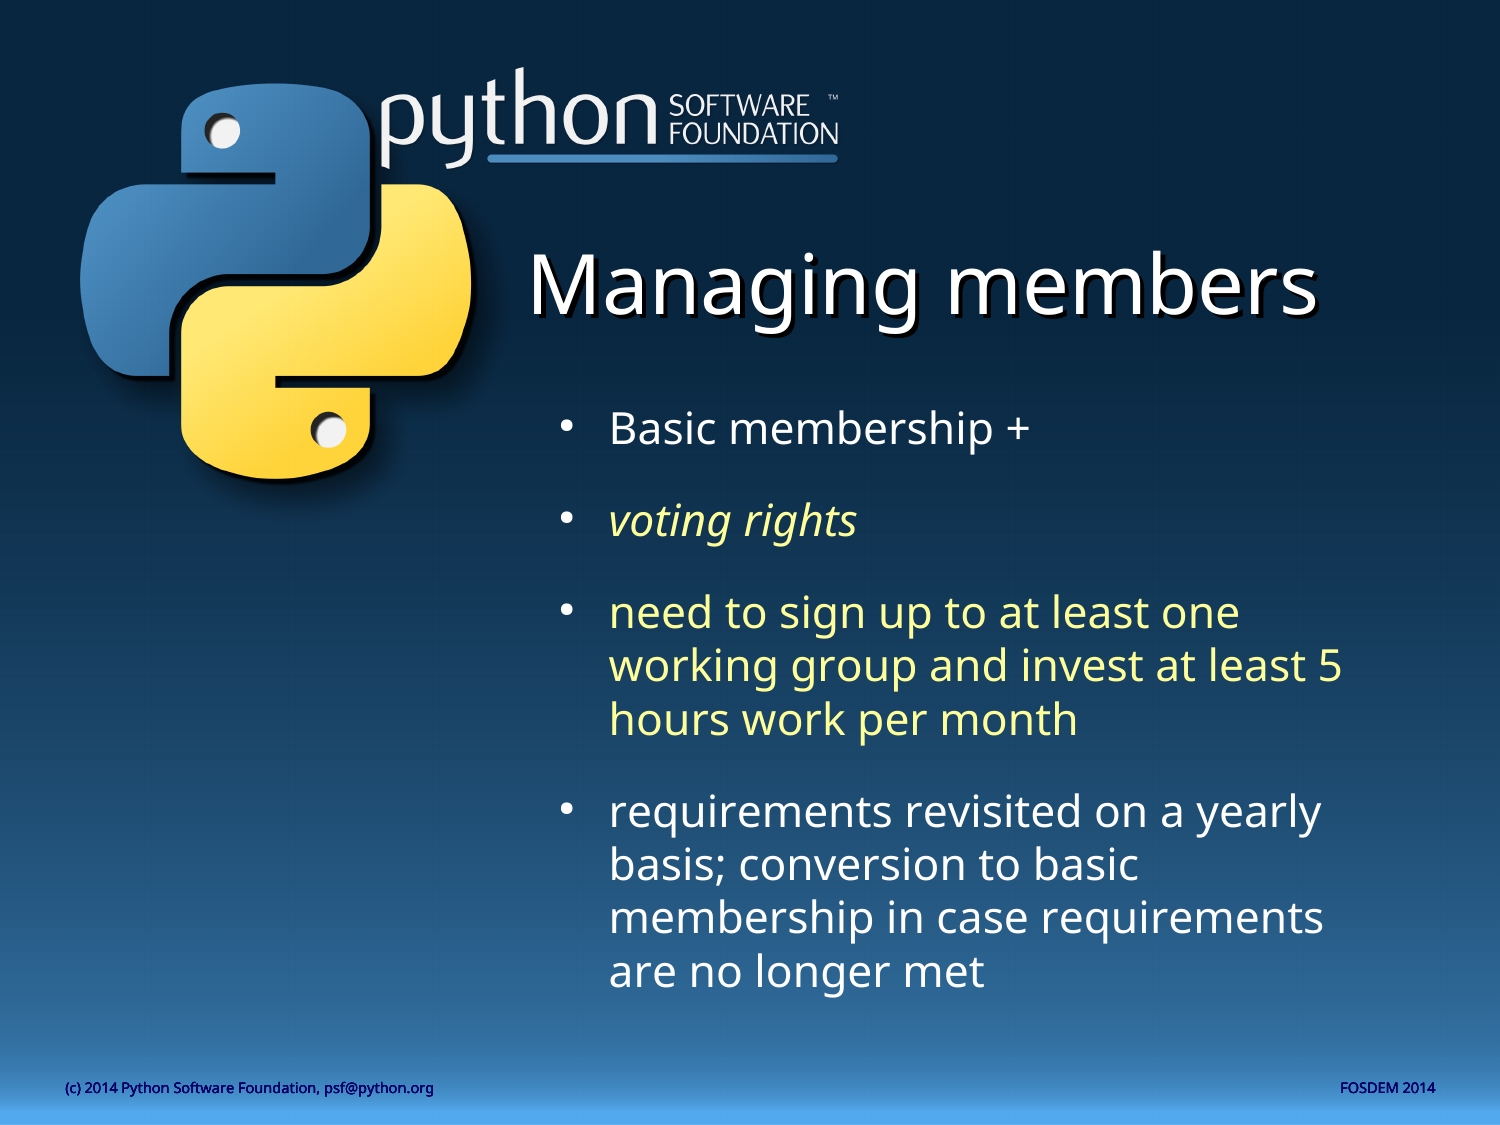

# Managing members
Basic membership +
voting rights
need to sign up to at least one working group and invest at least 5 hours work per month
requirements revisited on a yearly basis; conversion to basic membership in case requirements are no longer met
(c) 2014 Python Software Foundation, psf@python.org						 FOSDEM 2014
(c) 2014 Python Software Foundation, psf@python.org						 FOSDEM 2014
(c) 2014 Python Software Foundation, psf@python.org						 FOSDEM 2014